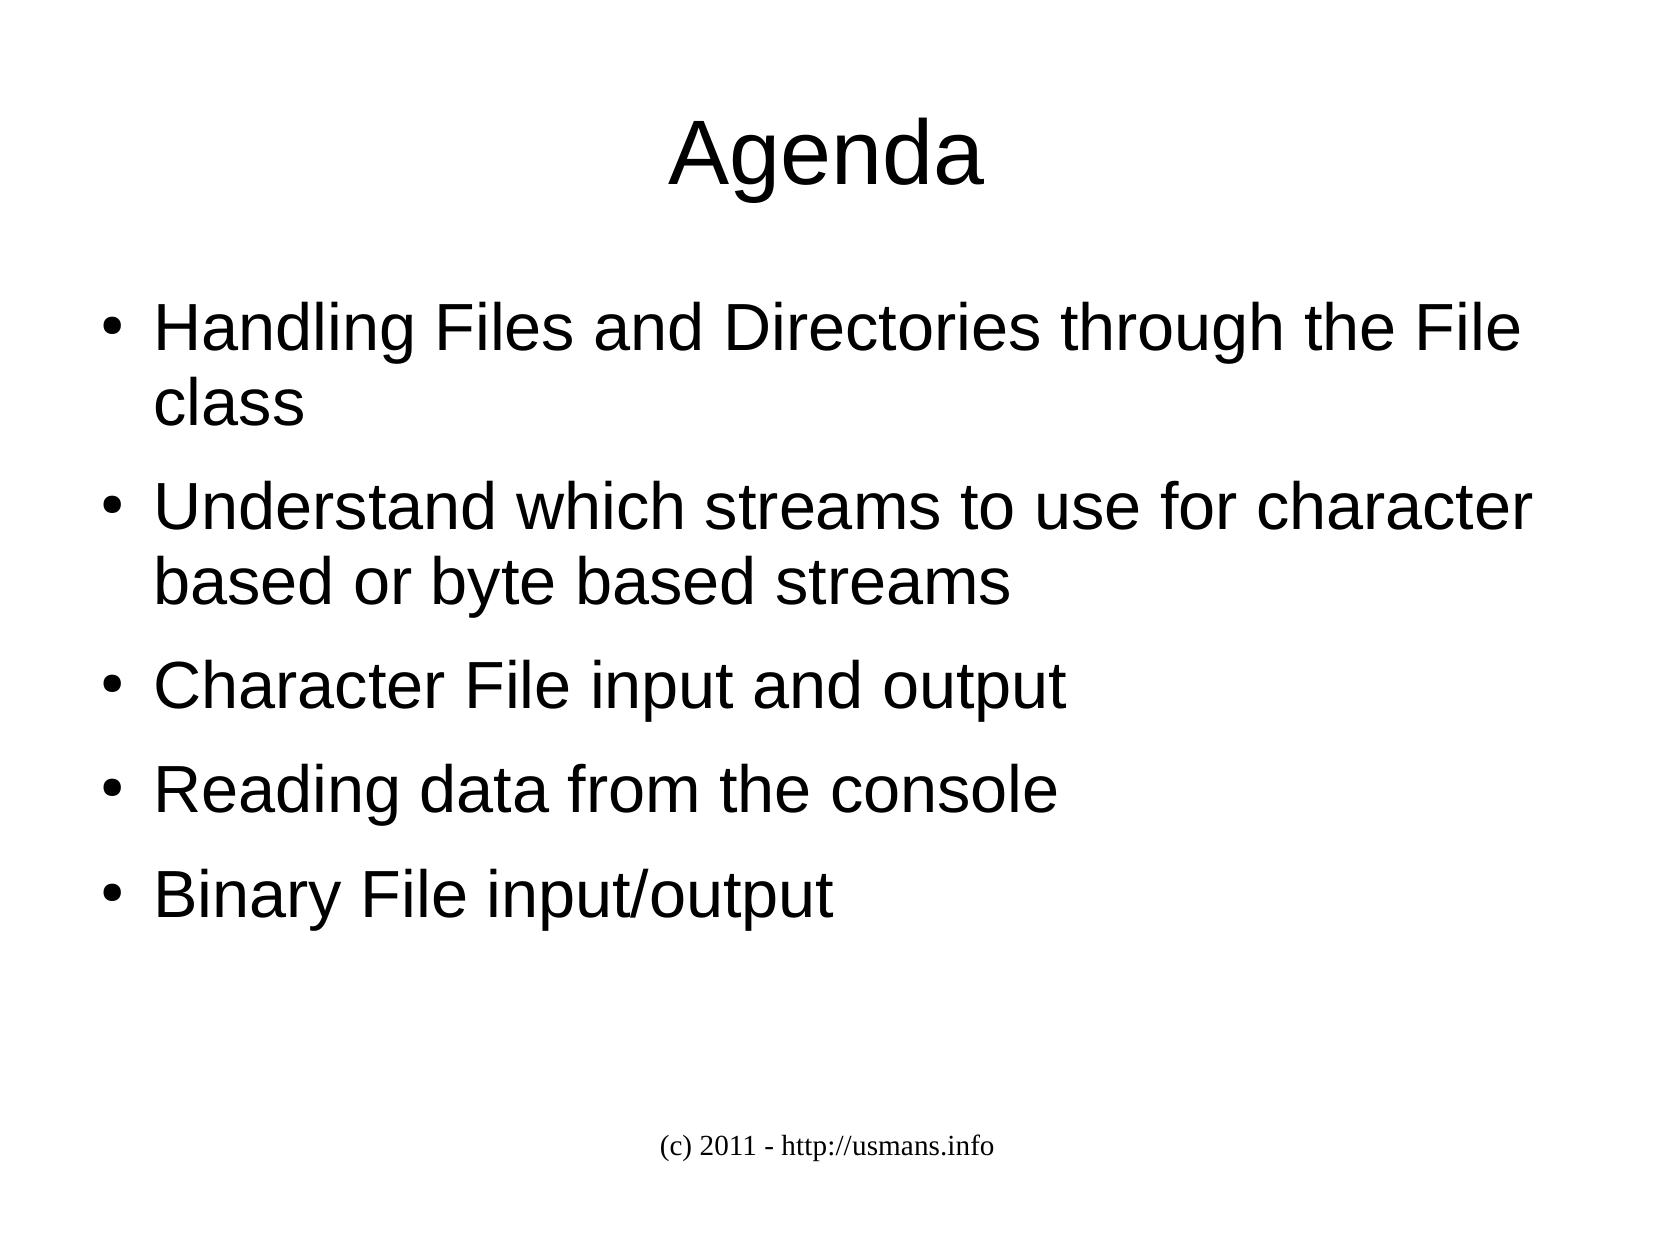

# Agenda
Handling Files and Directories through the File class
Understand which streams to use for character based or byte based streams
Character File input and output
Reading data from the console
Binary File input/output
(c) 2011 - http://usmans.info